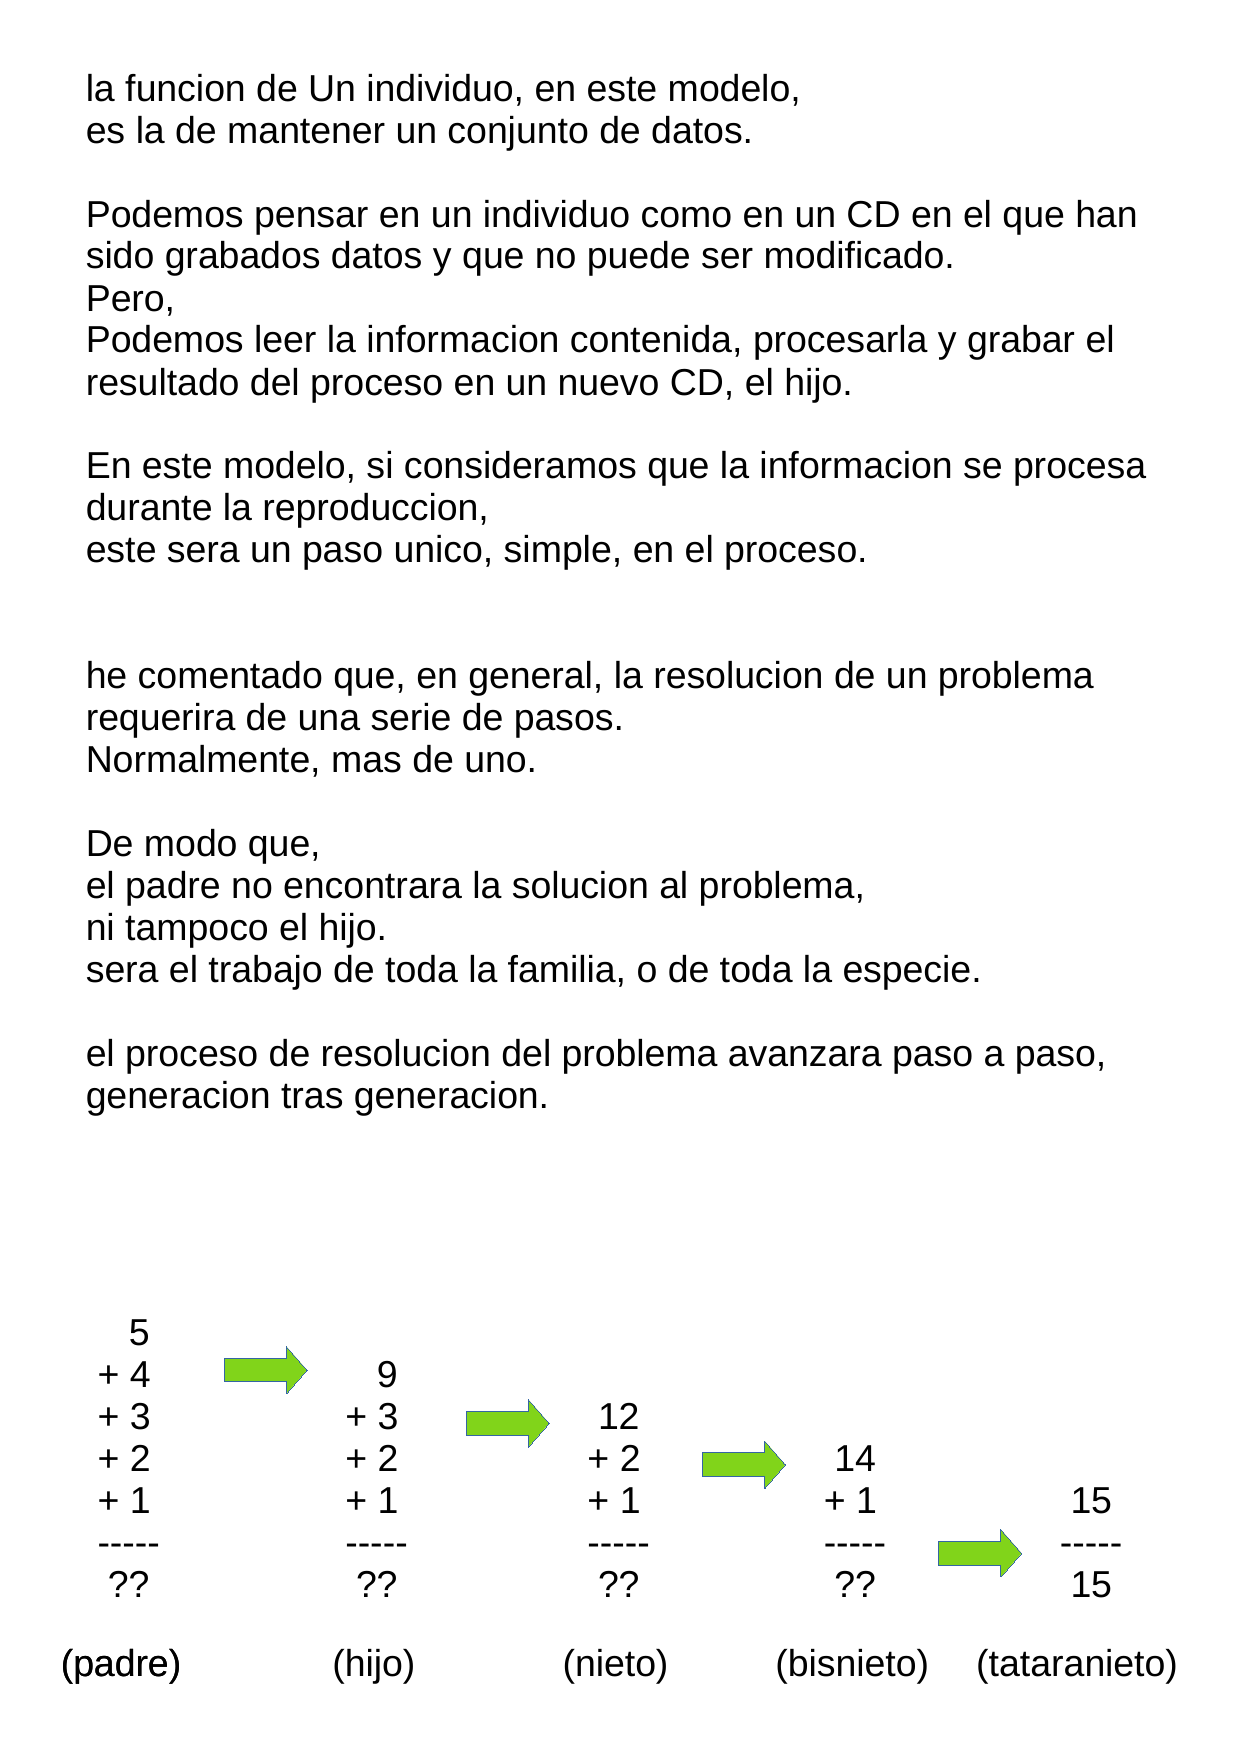

la funcion de Un individuo, en este modelo,
es la de mantener un conjunto de datos.
Podemos pensar en un individuo como en un CD en el que han sido grabados datos y que no puede ser modificado.
Pero,
Podemos leer la informacion contenida, procesarla y grabar el resultado del proceso en un nuevo CD, el hijo.
En este modelo, si consideramos que la informacion se procesa durante la reproduccion,
este sera un paso unico, simple, en el proceso.
he comentado que, en general, la resolucion de un problema requerira de una serie de pasos.
Normalmente, mas de uno.
De modo que,
el padre no encontrara la solucion al problema,
ni tampoco el hijo.
sera el trabajo de toda la familia, o de toda la especie.
el proceso de resolucion del problema avanzara paso a paso,
generacion tras generacion.
 5
+ 4
+ 3
+ 2
+ 1
-----
 ??
 9
+ 3
+ 2
+ 1
-----
 ??
 12
+ 2
+ 1
-----
 ??
 14
+ 1
-----
 ??
 15
-----
 15
(padre)
(padre)
(hijo)
(nieto)
(bisnieto)
(tataranieto)